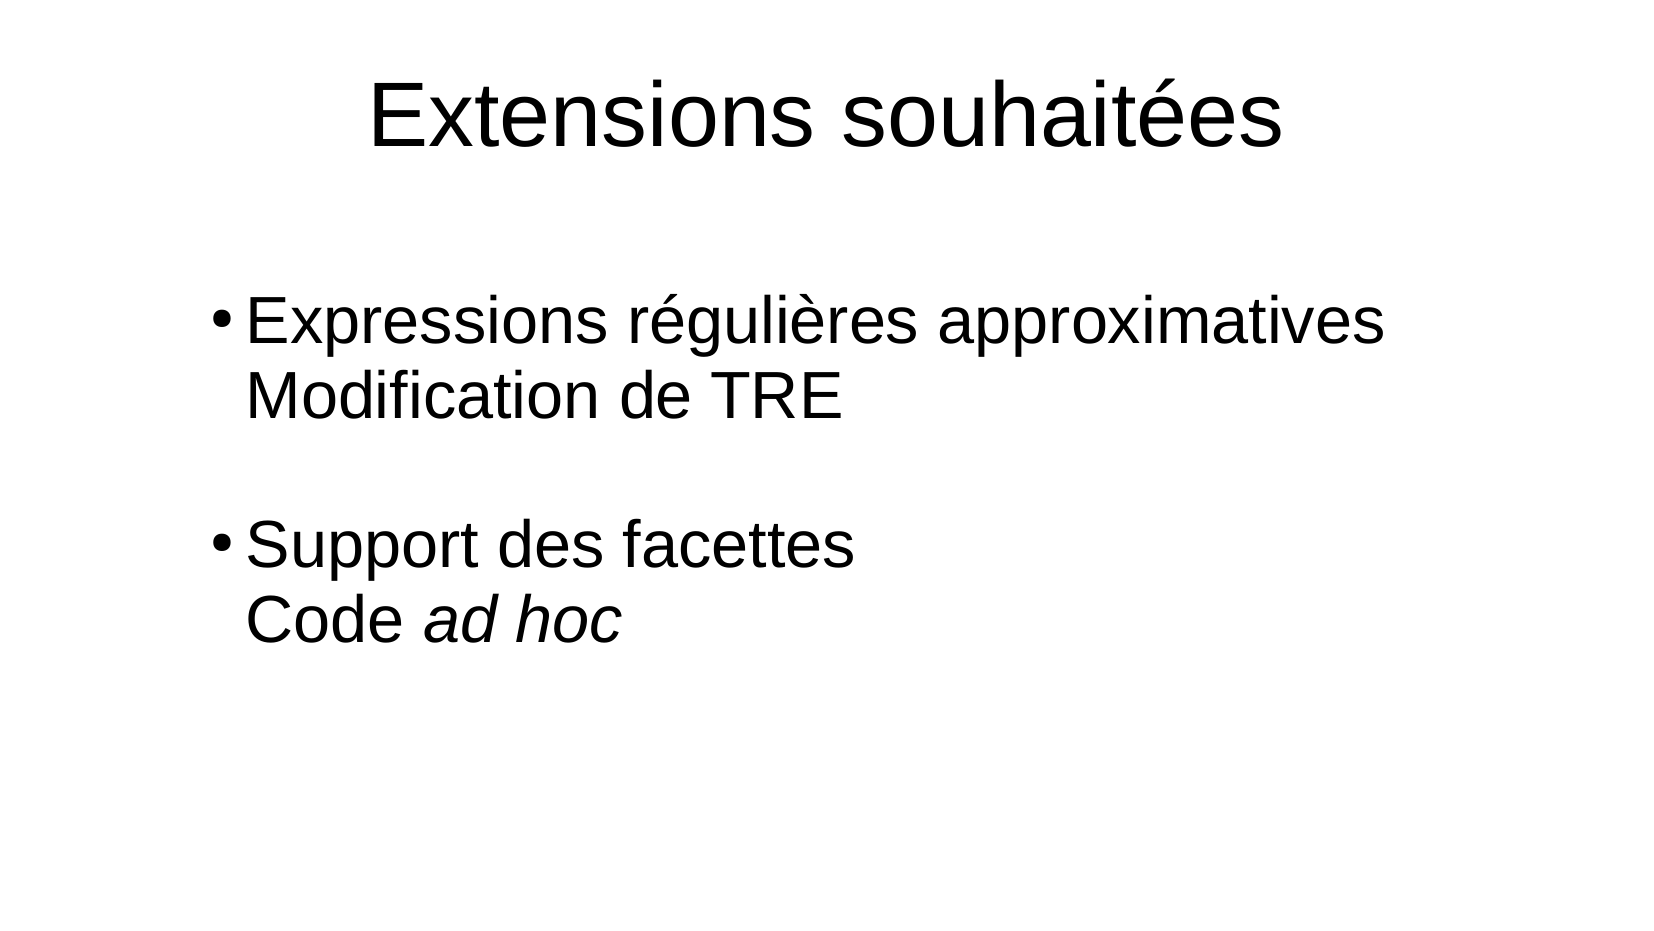

# Extensions souhaitées
Expressions régulières approximatives
Modification de TRE
Support des facettes
Code ad hoc